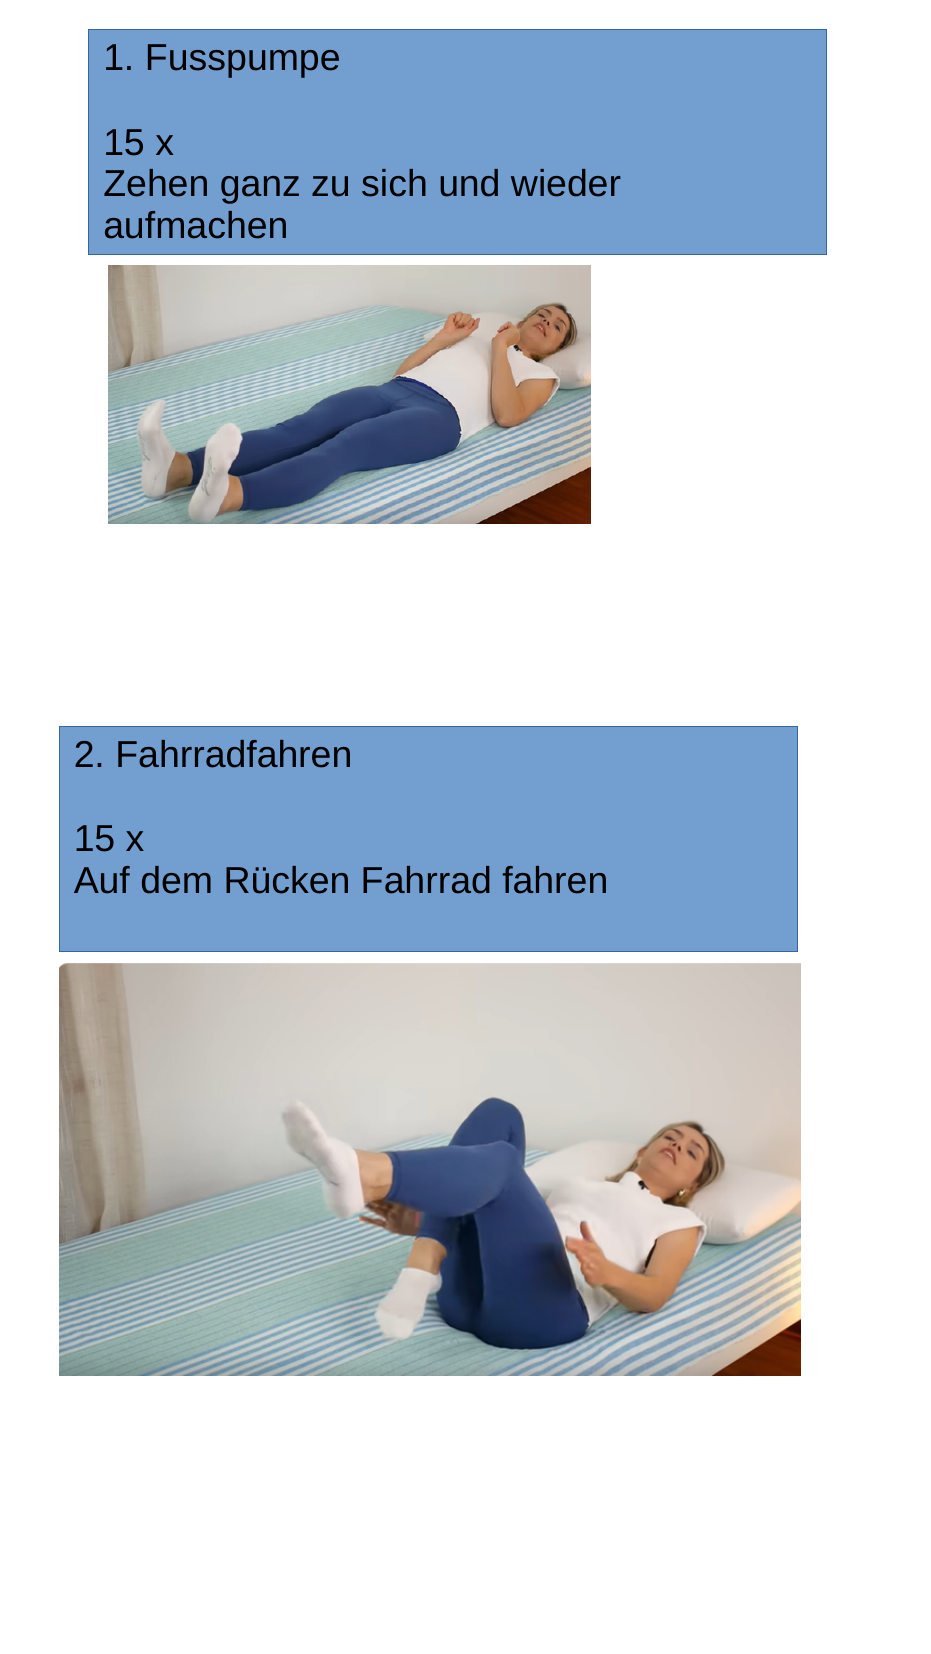

1. Fusspumpe
15 x
Zehen ganz zu sich und wieder aufmachen
1. Fusspumpe
15 x
Zehen ganz zu sich und wieder aufmachen
2. Fahrradfahren
15 x
Auf dem Rücken Fahrrad fahren